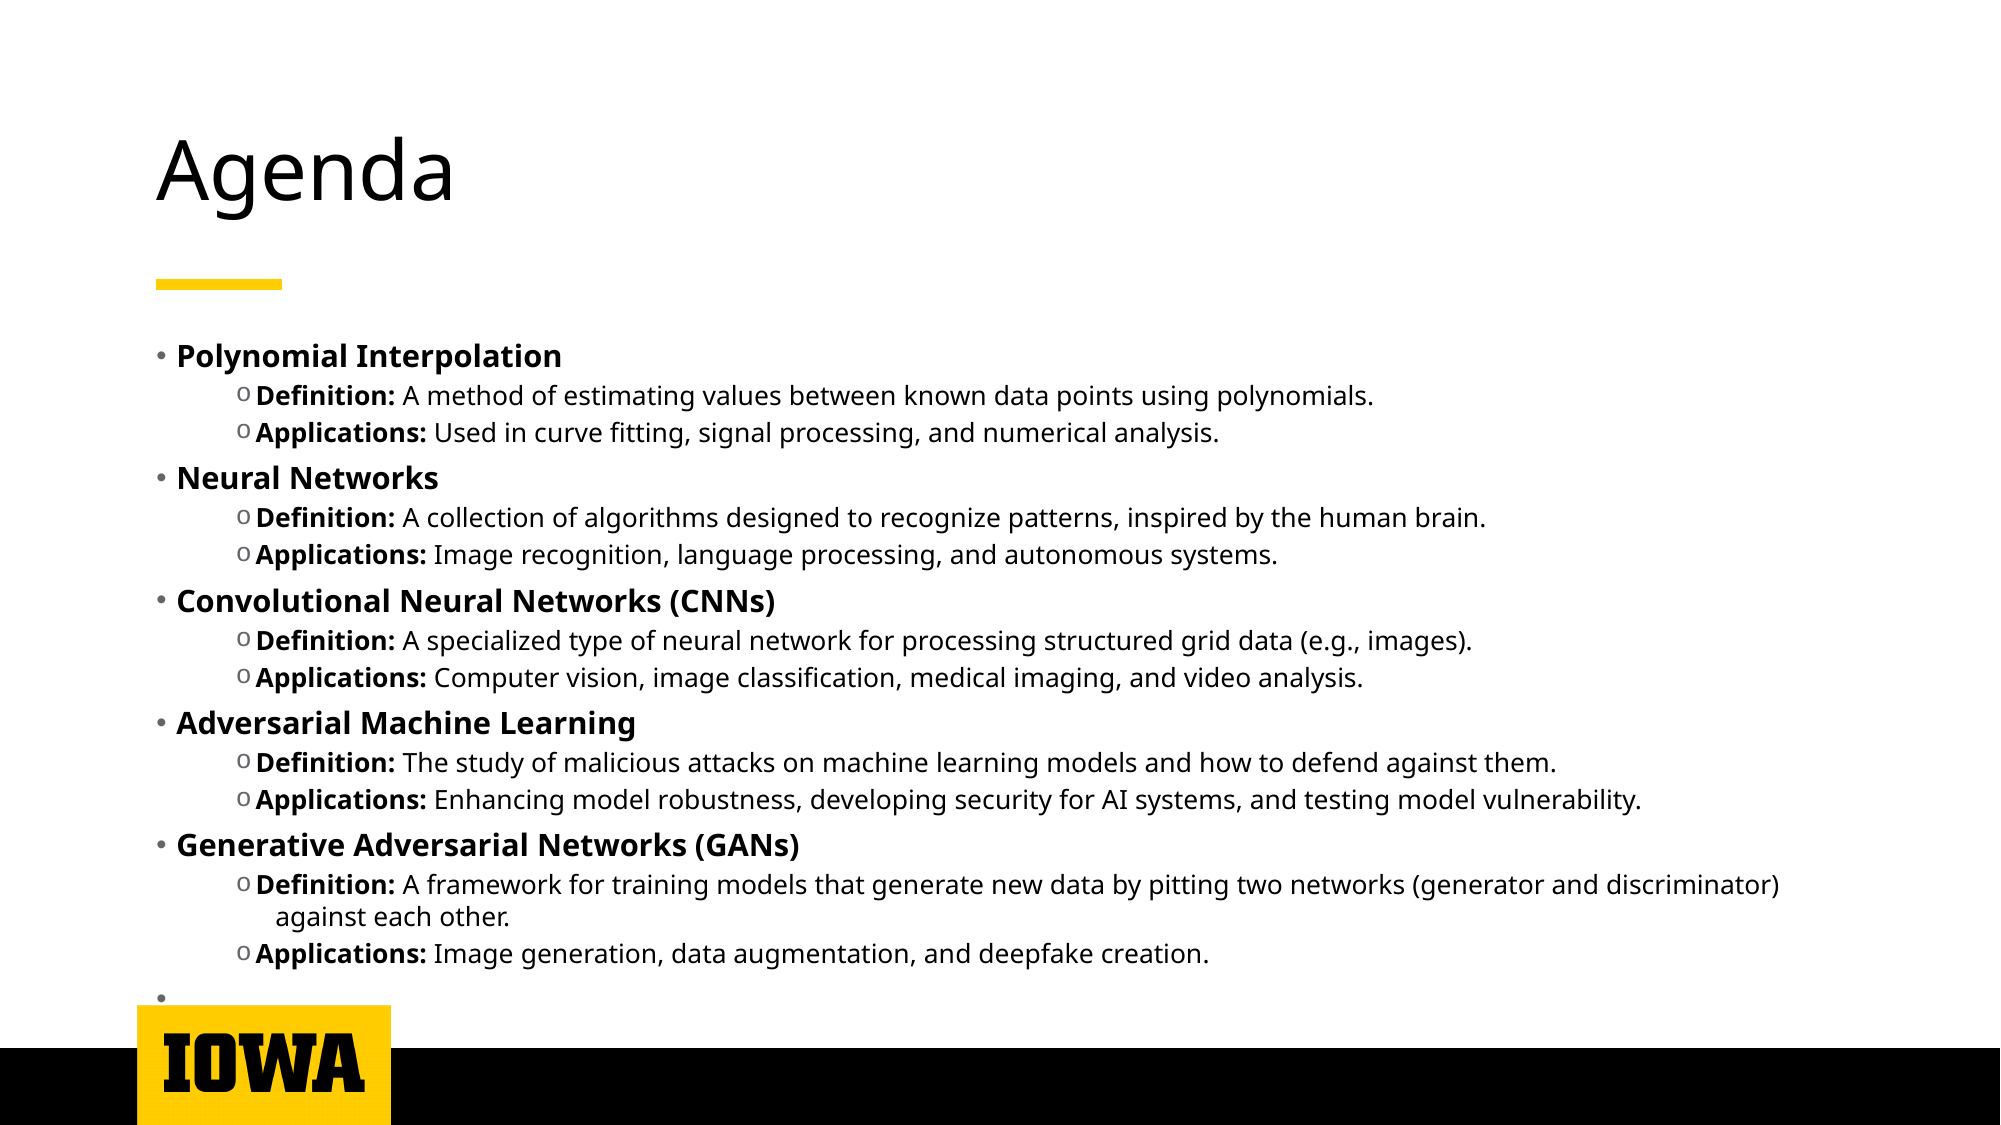

# Agenda
Polynomial Interpolation
Definition: A method of estimating values between known data points using polynomials.
Applications: Used in curve fitting, signal processing, and numerical analysis.
Neural Networks
Definition: A collection of algorithms designed to recognize patterns, inspired by the human brain.
Applications: Image recognition, language processing, and autonomous systems.
Convolutional Neural Networks (CNNs)
Definition: A specialized type of neural network for processing structured grid data (e.g., images).
Applications: Computer vision, image classification, medical imaging, and video analysis.
Adversarial Machine Learning
Definition: The study of malicious attacks on machine learning models and how to defend against them.
Applications: Enhancing model robustness, developing security for AI systems, and testing model vulnerability.
Generative Adversarial Networks (GANs)
Definition: A framework for training models that generate new data by pitting two networks (generator and discriminator) against each other.
Applications: Image generation, data augmentation, and deepfake creation.